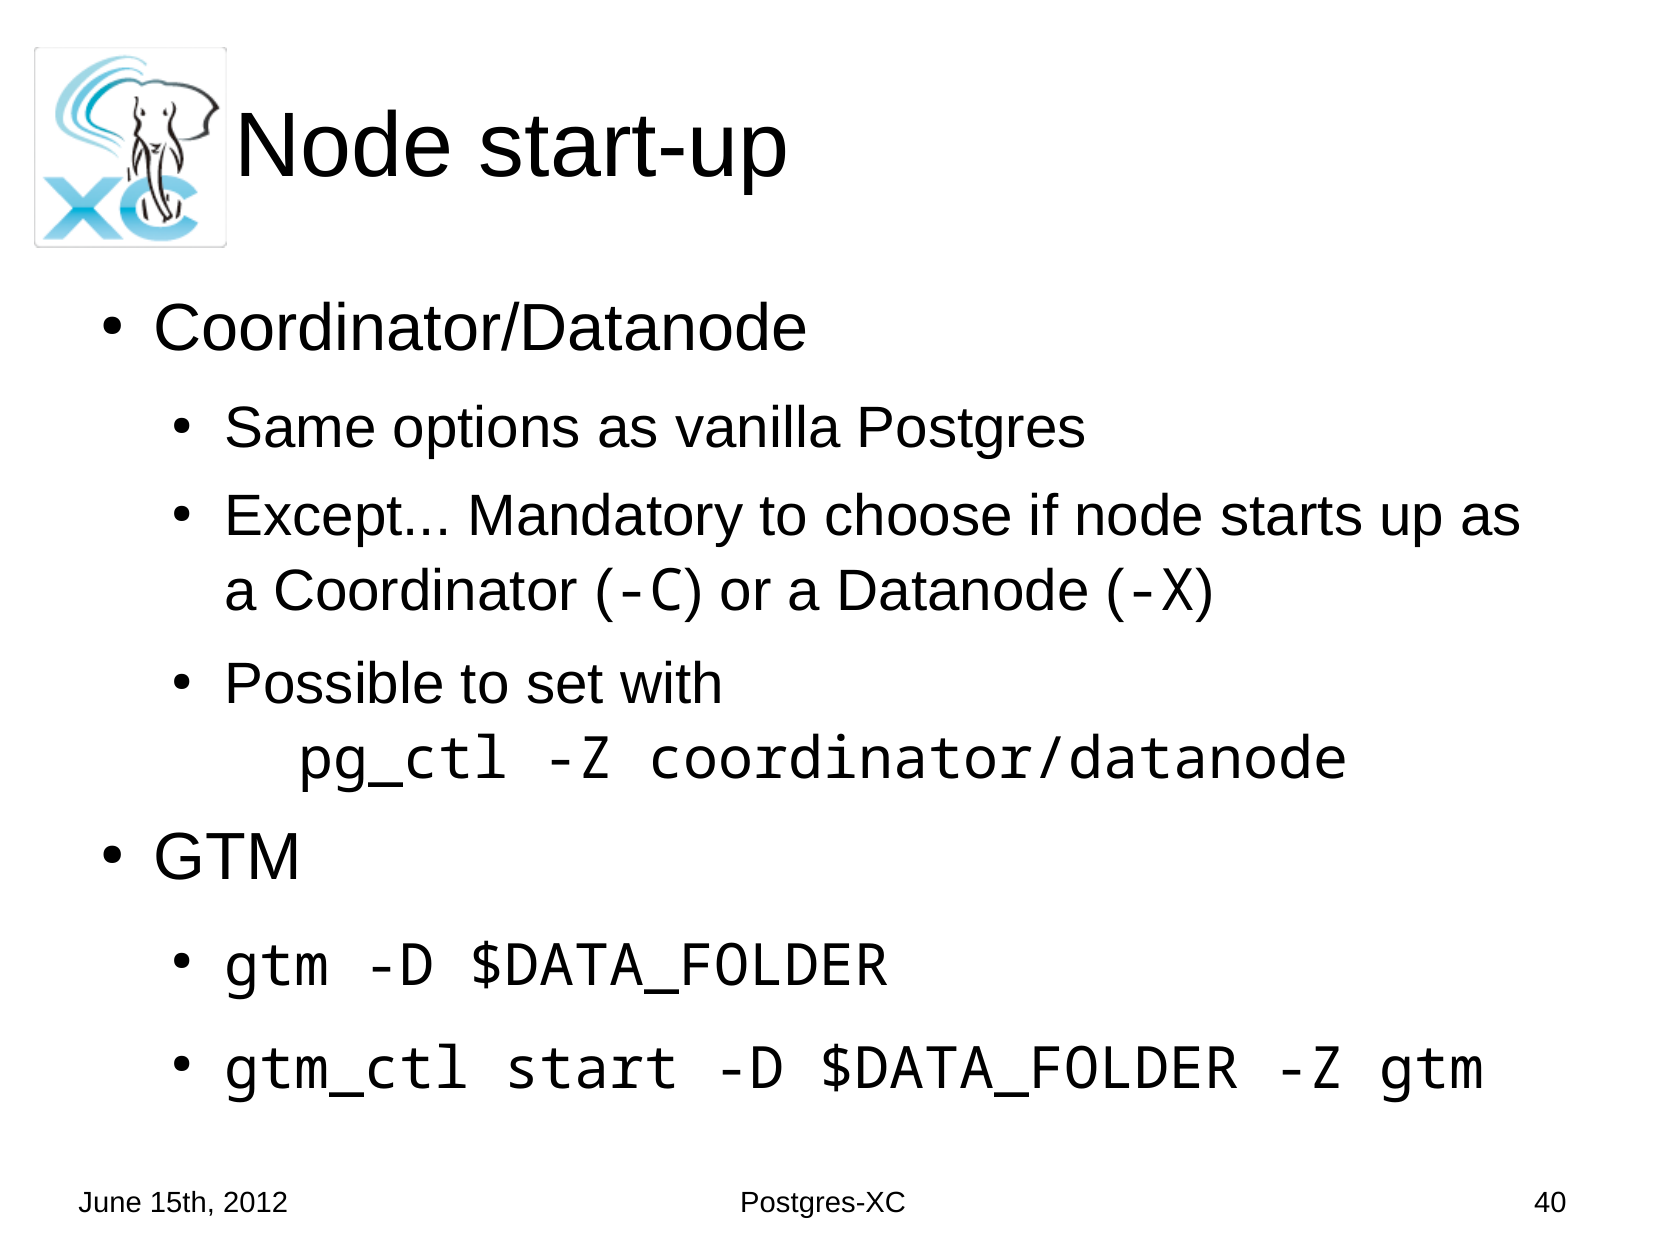

# Node start-up
Coordinator/Datanode
Same options as vanilla Postgres
Except... Mandatory to choose if node starts up as a Coordinator (-C) or a Datanode (-X)
Possible to set with
	pg_ctl -Z coordinator/datanode
GTM
gtm -D $DATA_FOLDER
gtm_ctl start -D $DATA_FOLDER -Z gtm
40